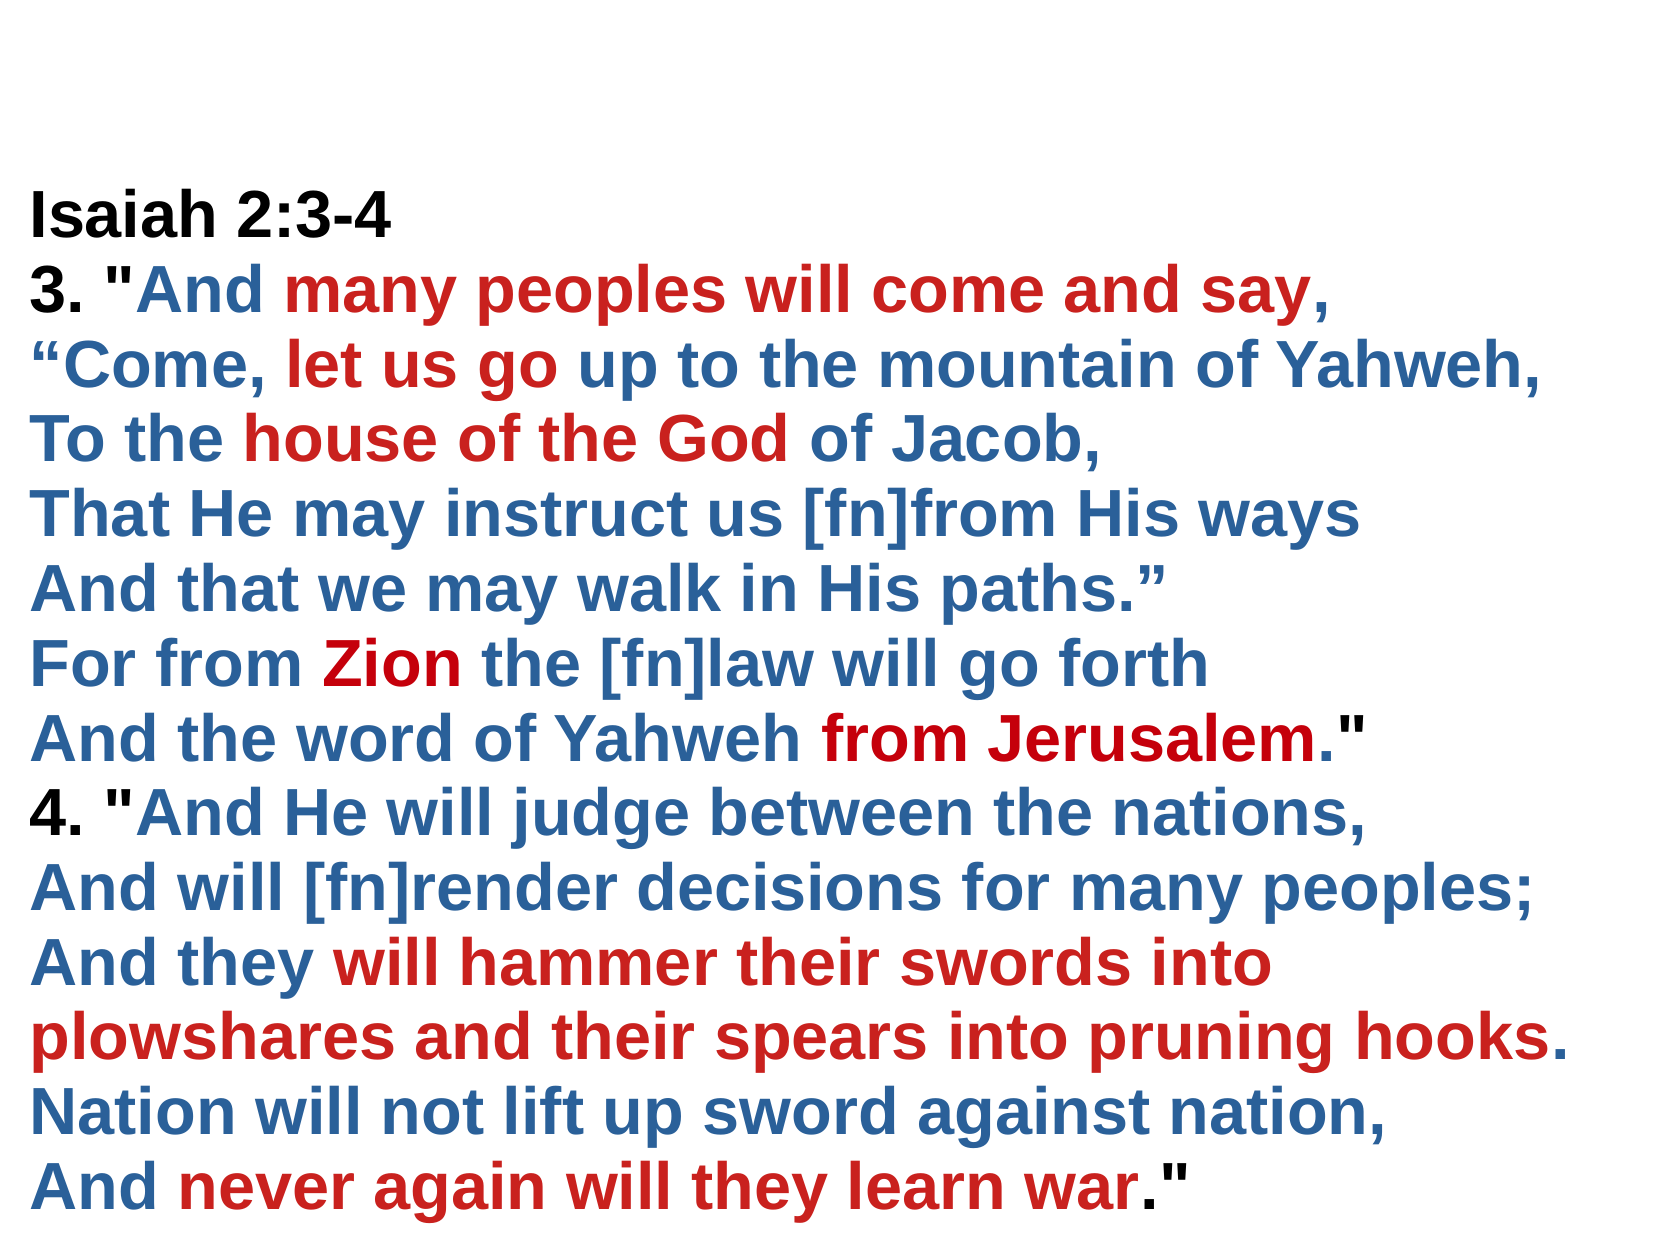

#
Isaiah 2:3-4
3. "And many peoples will come and say,
“Come, let us go up to the mountain of Yahweh,
To the house of the God of Jacob,
That He may instruct us [fn]from His ways
And that we may walk in His paths.”
For from Zion the [fn]law will go forth
And the word of Yahweh from Jerusalem."
4. "And He will judge between the nations,
And will [fn]render decisions for many peoples;
And they will hammer their swords into plowshares and their spears into pruning hooks.
Nation will not lift up sword against nation,
And never again will they learn war."